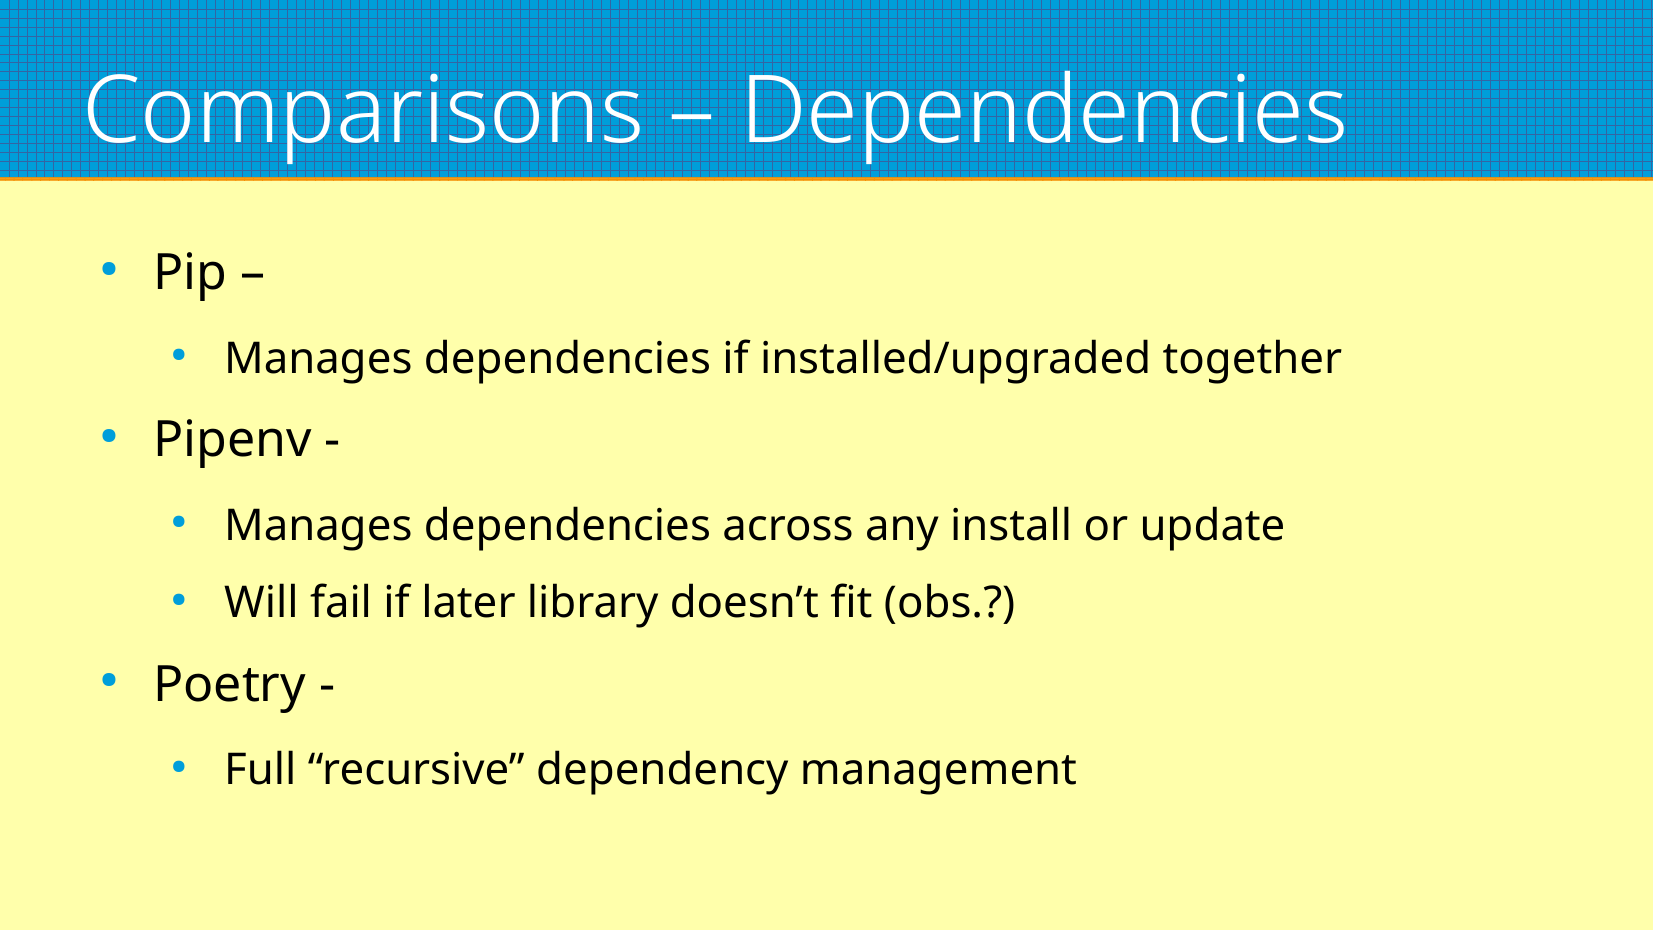

# Comparisons – Dependencies
Pip –
Manages dependencies if installed/upgraded together
Pipenv -
Manages dependencies across any install or update
Will fail if later library doesn’t fit (obs.?)
Poetry -
Full “recursive” dependency management